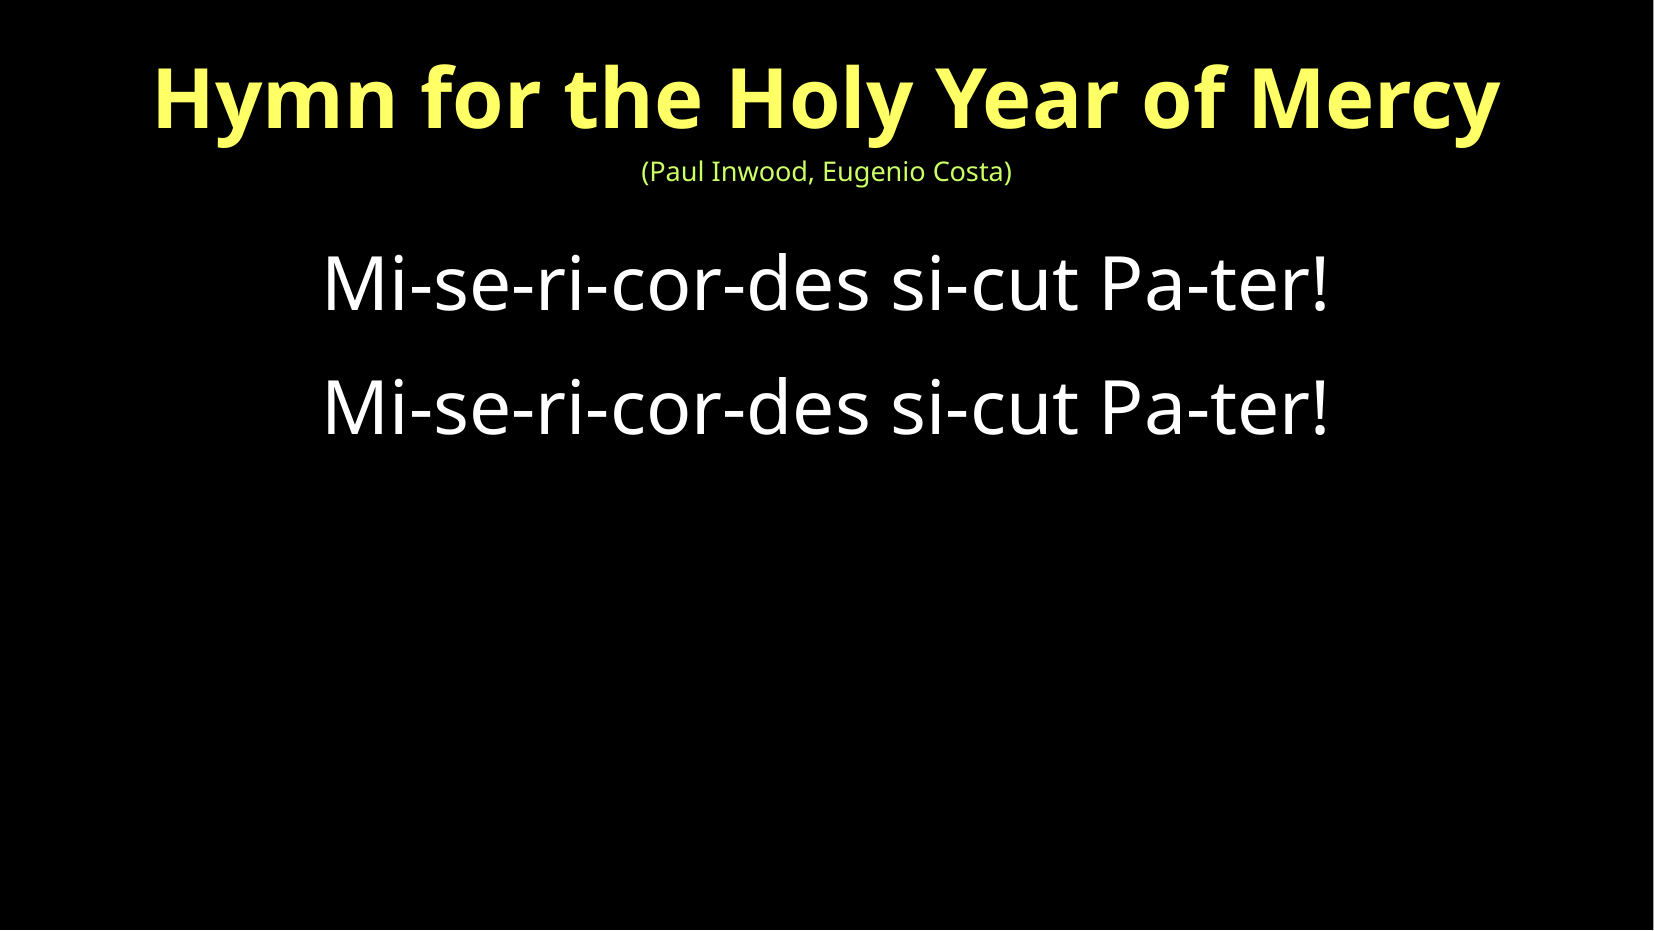

# Hymn for the Holy Year of Mercy (Paul Inwood, Eugenio Costa)
Mi-se-ri-cor-des si-cut Pa-ter!
Mi-se-ri-cor-des si-cut Pa-ter!